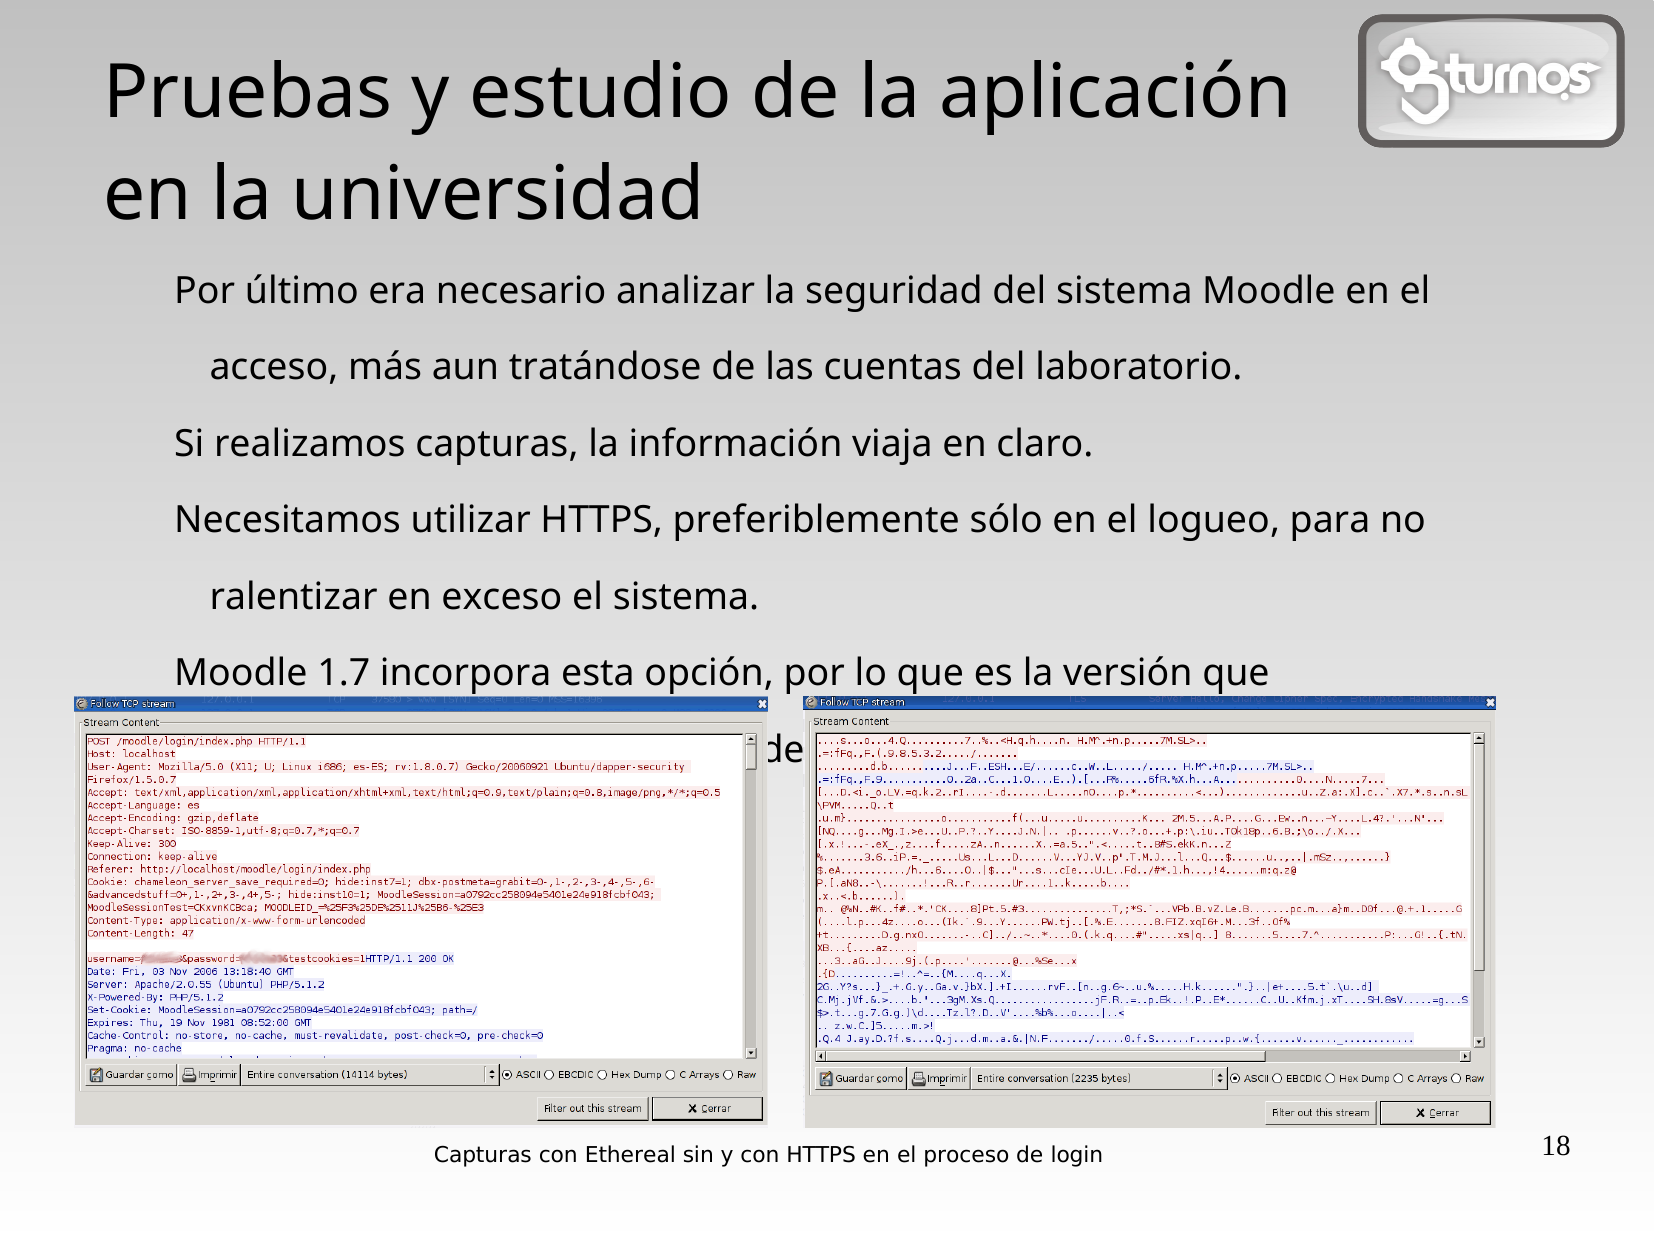

Pruebas y estudio de la aplicación
en la universidad
Por último era necesario analizar la seguridad del sistema Moodle en el acceso, más aun tratándose de las cuentas del laboratorio.
Si realizamos capturas, la información viaja en claro.
Necesitamos utilizar HTTPS, preferiblemente sólo en el logueo, para no ralentizar en exceso el sistema.
Moodle 1.7 incorpora esta opción, por lo que es la versión que recomendamos se use en caso de implantación.
18
Capturas con Ethereal sin y con HTTPS en el proceso de login